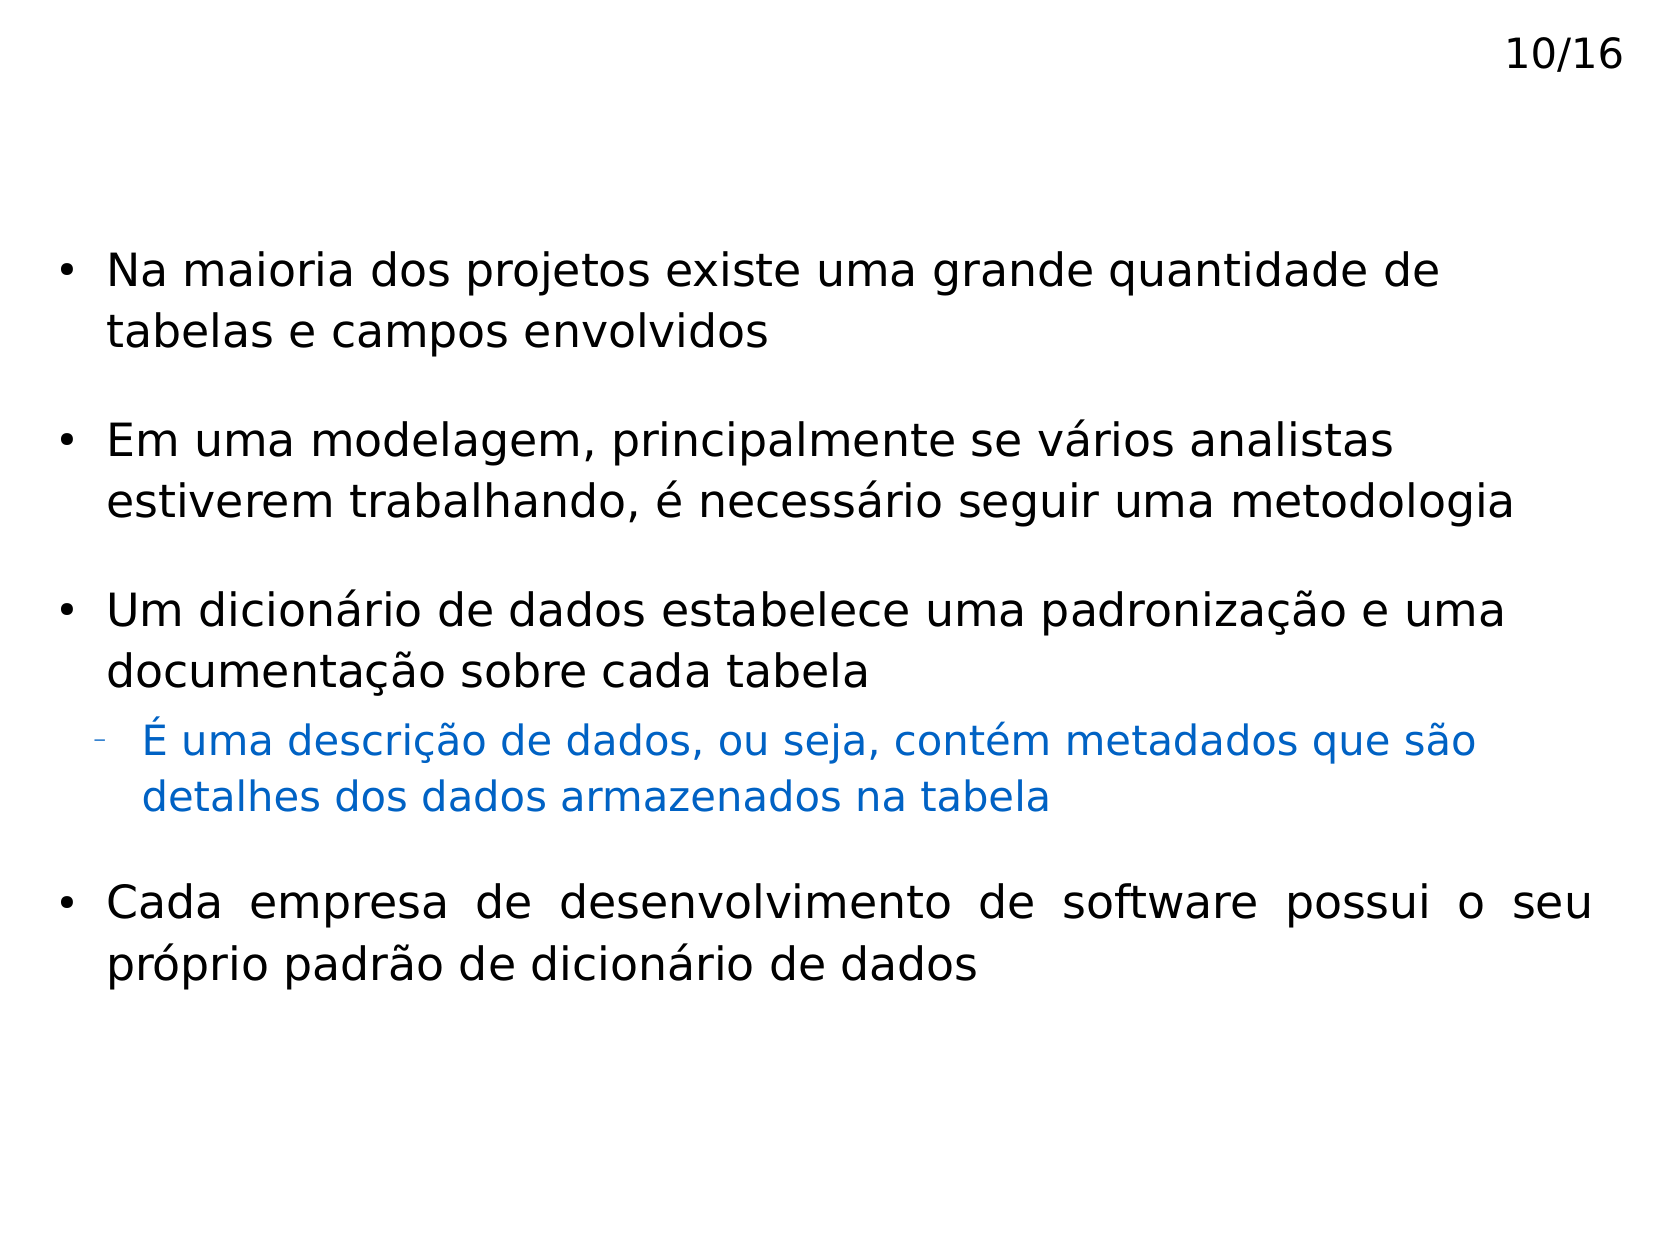

#
10
Na maioria dos projetos existe uma grande quantidade de tabelas e campos envolvidos
Em uma modelagem, principalmente se vários analistas estiverem trabalhando, é necessário seguir uma metodologia
Um dicionário de dados estabelece uma padronização e uma documentação sobre cada tabela
É uma descrição de dados, ou seja, contém metadados que são detalhes dos dados armazenados na tabela
Cada empresa de desenvolvimento de software possui o seu próprio padrão de dicionário de dados